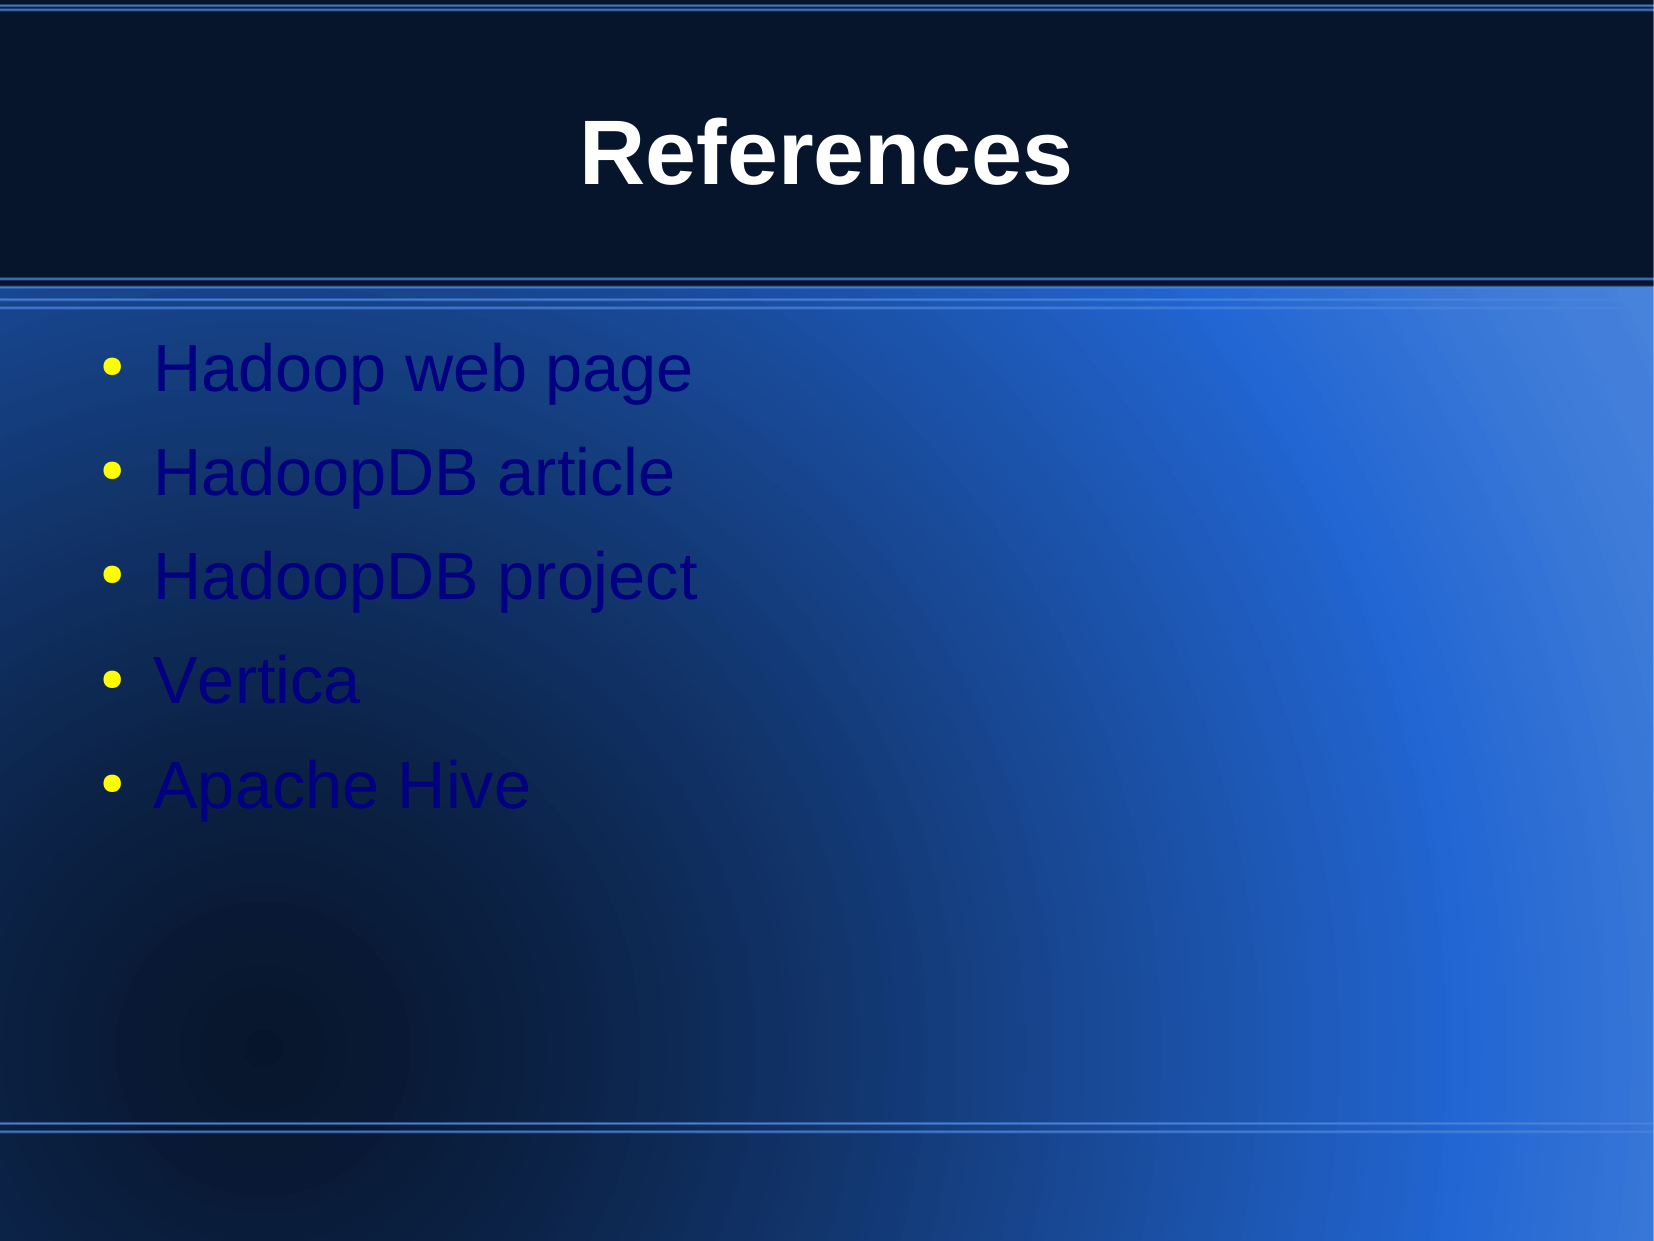

# References
Hadoop web page
HadoopDB article
HadoopDB project
Vertica
Apache Hive